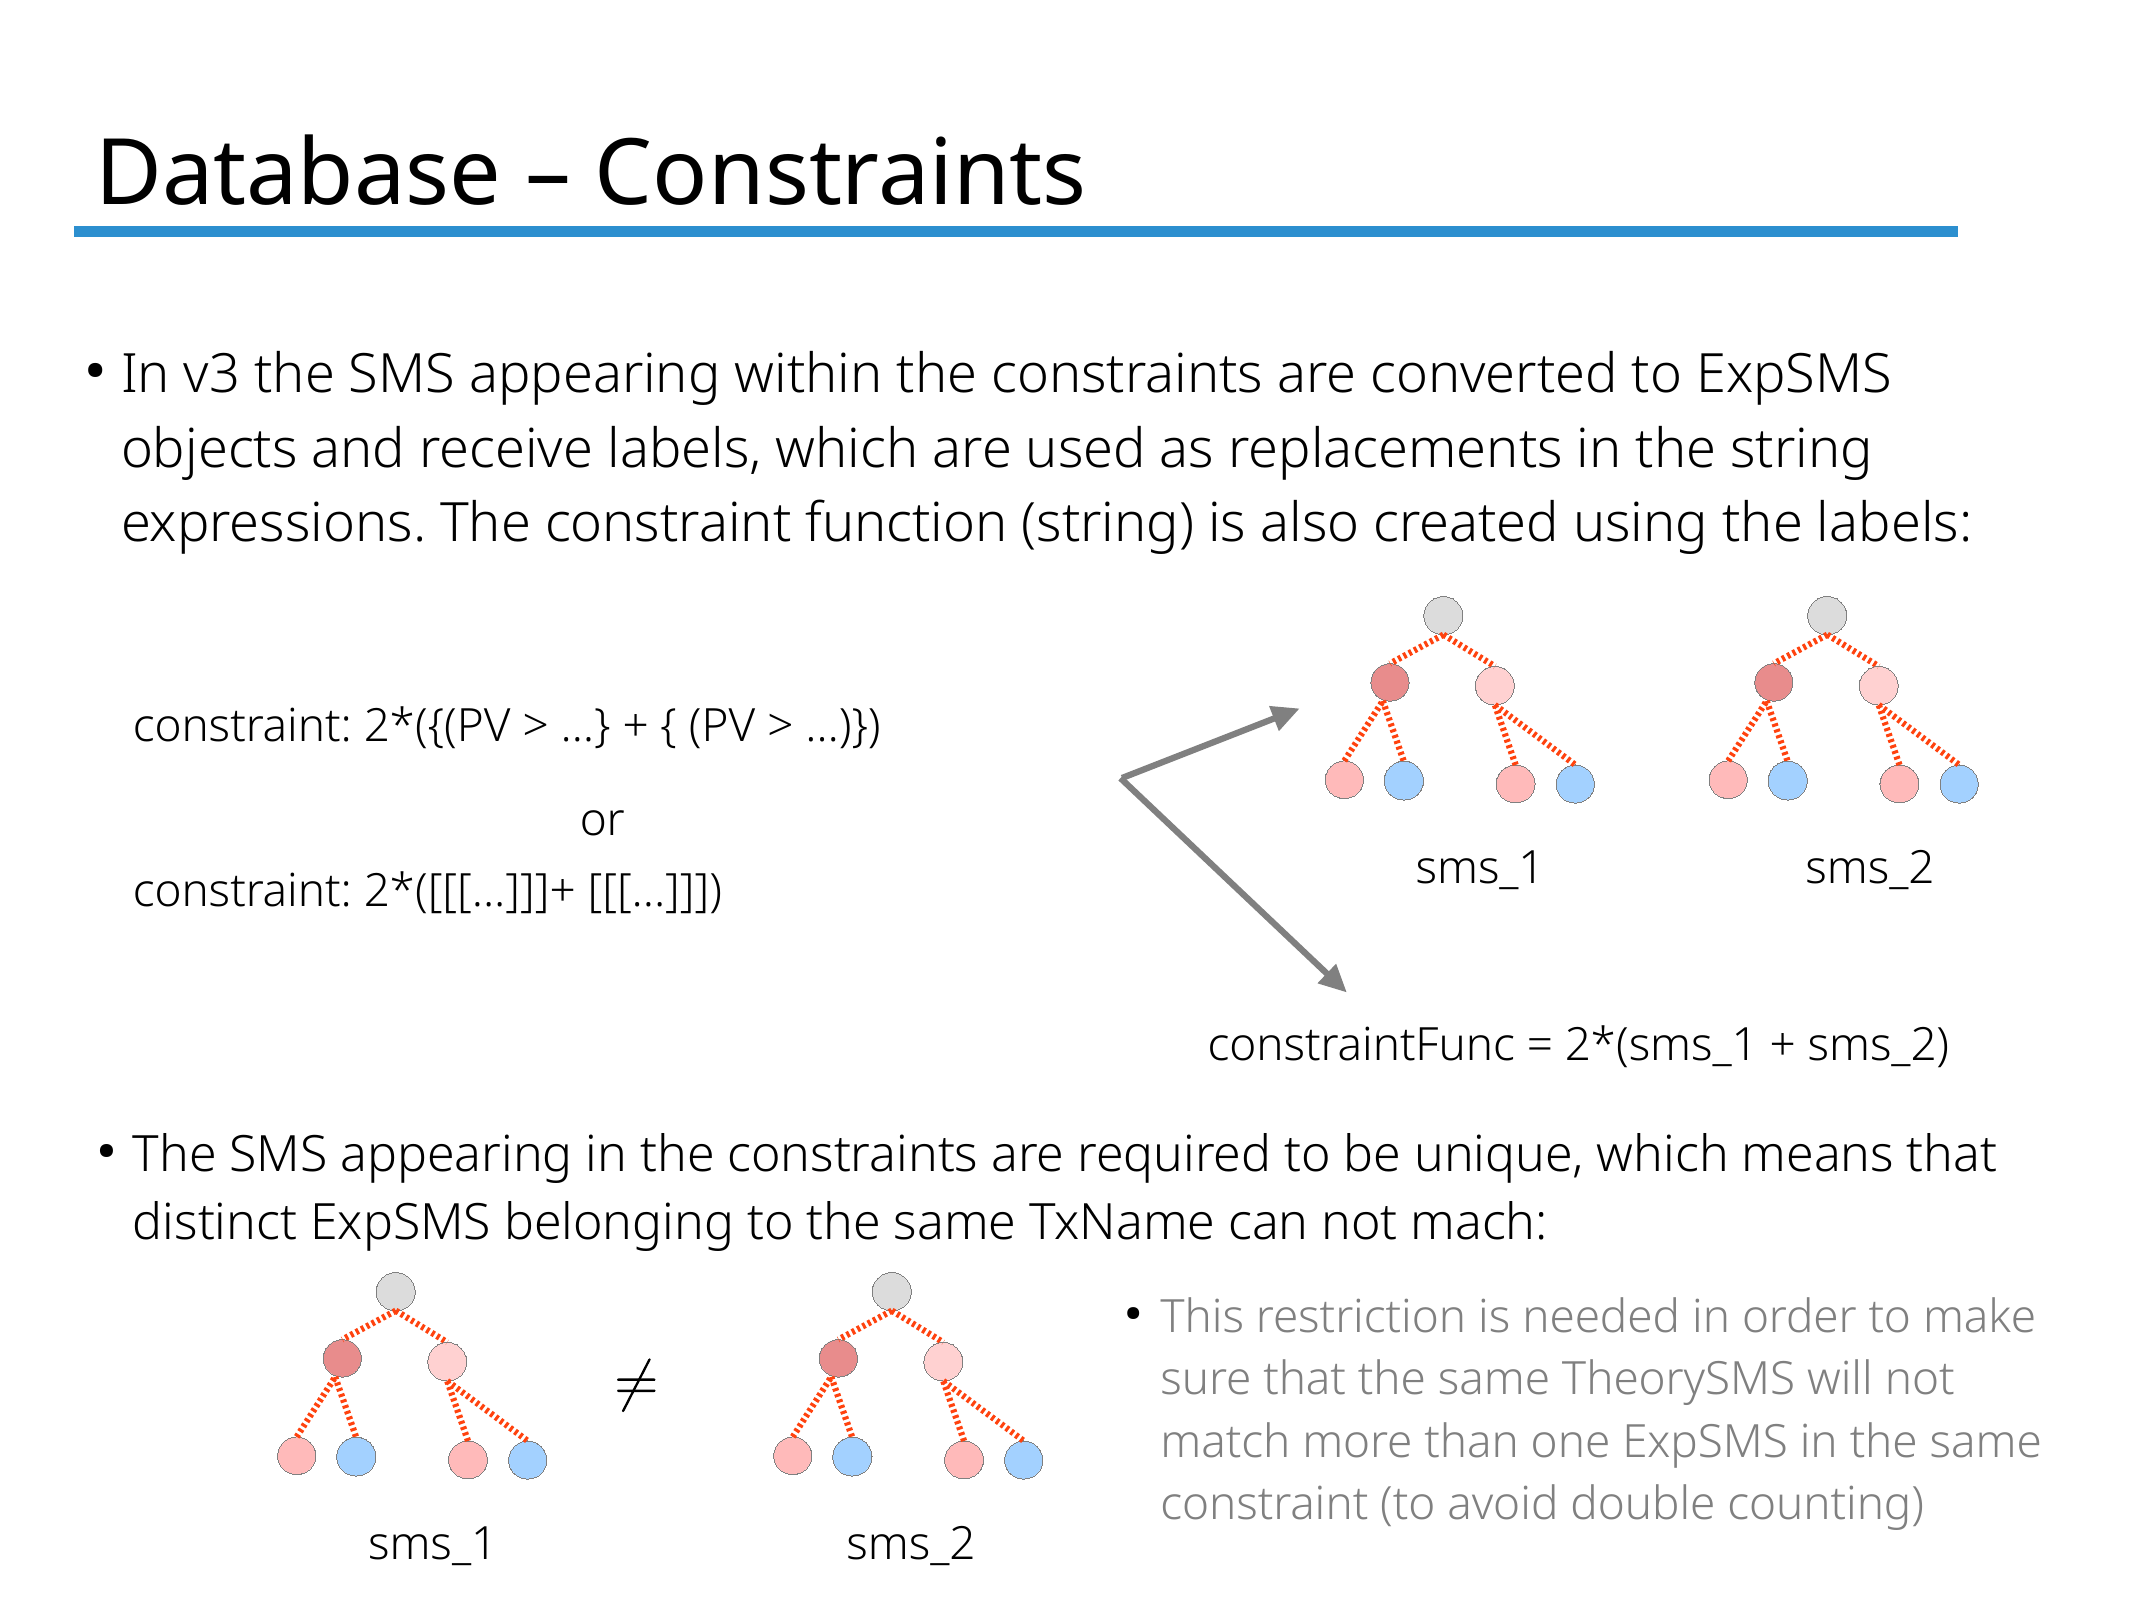

Database – Constraints
In v3 the SMS appearing within the constraints are converted to ExpSMS objects and receive labels, which are used as replacements in the string expressions. The constraint function (string) is also created using the labels:
constraint: 2*({(PV > …} + { (PV > …)})
or
sms_1
sms_2
constraint: 2*([[[...]]]+ [[[...]]])
constraintFunc = 2*(sms_1 + sms_2)
The SMS appearing in the constraints are required to be unique, which means that distinct ExpSMS belonging to the same TxName can not mach:
This restriction is needed in order to make sure that the same TheorySMS will not match more than one ExpSMS in the same constraint (to avoid double counting)
sms_1
sms_2